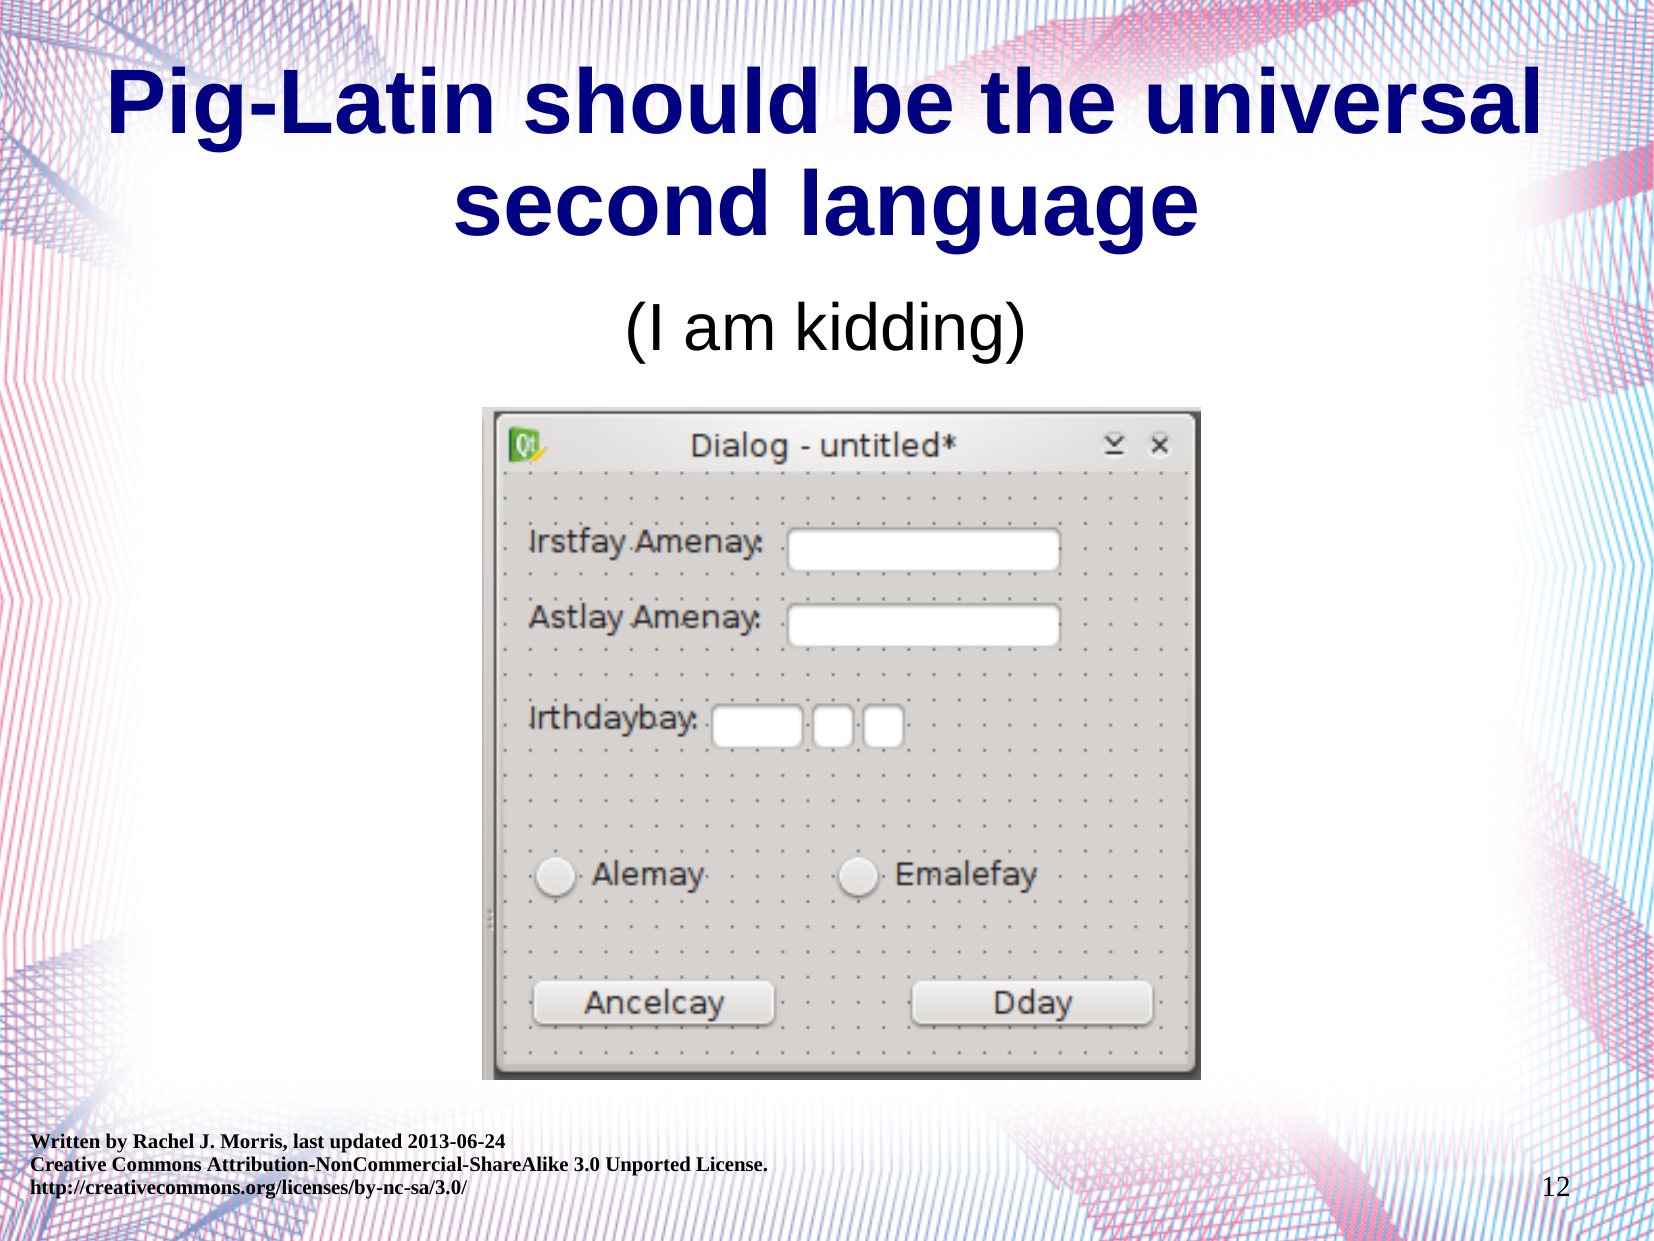

# Pig-Latin should be the universal second language
(I am kidding)
12